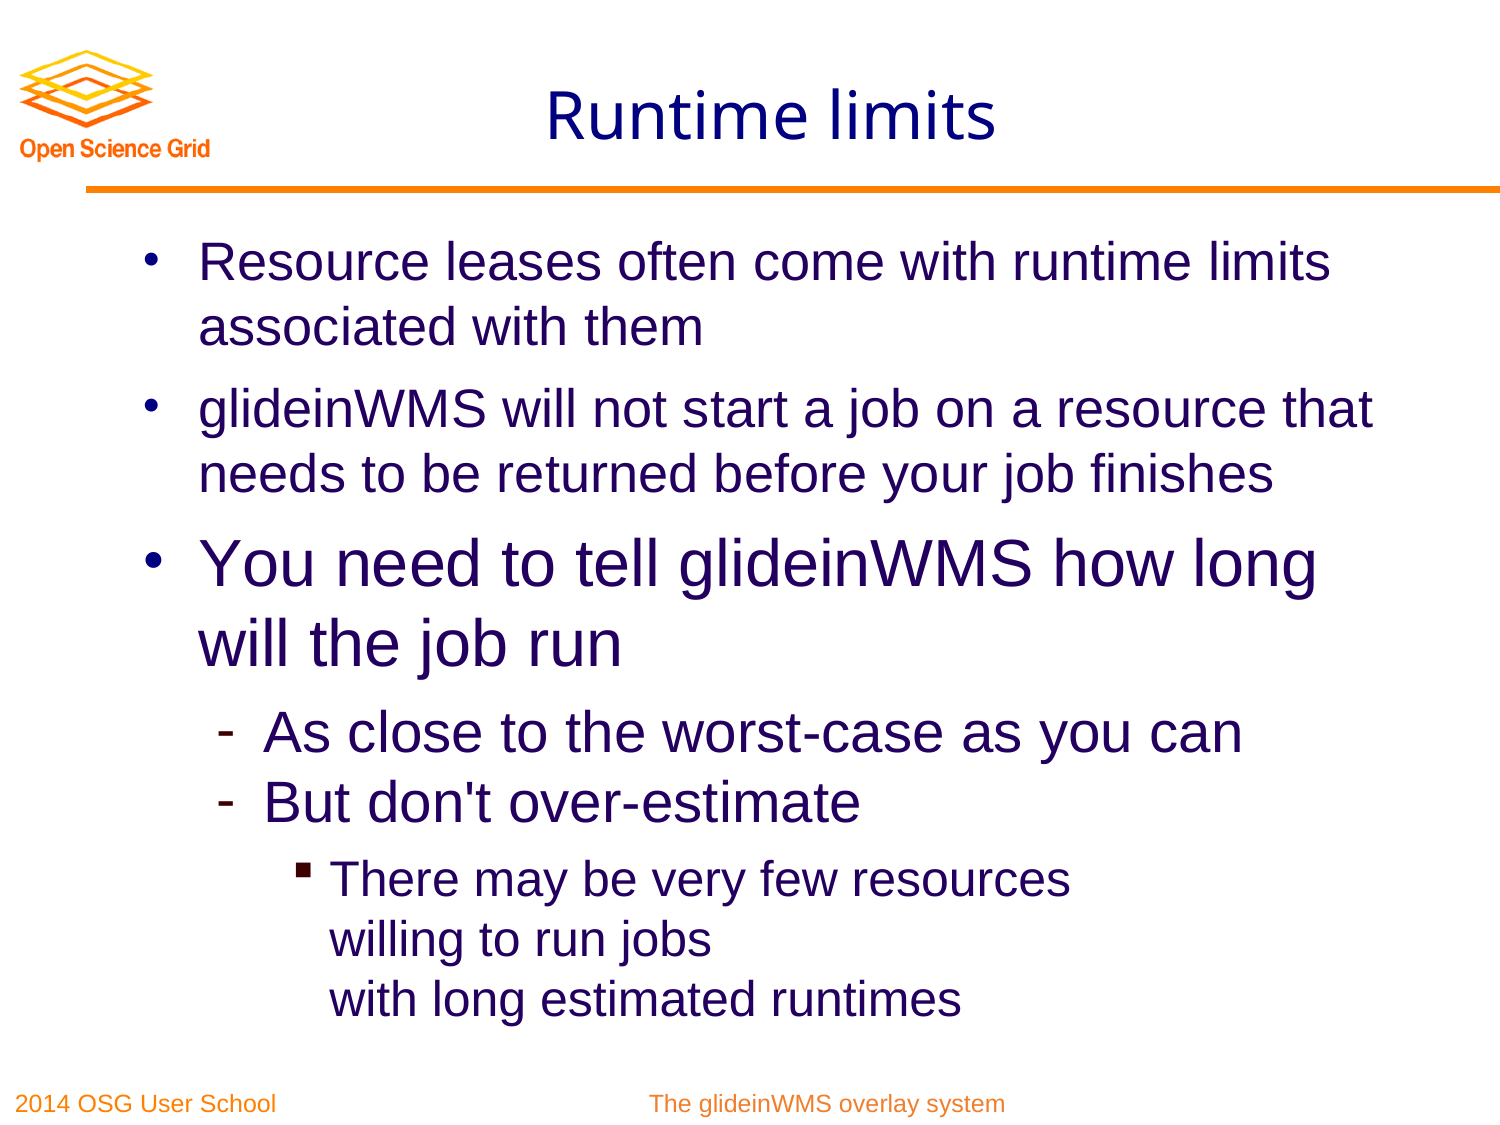

# Runtime limits
Resource leases often come with runtime limits associated with them
glideinWMS will not start a job on a resource that needs to be returned before your job finishes
You need to tell glideinWMS how long will the job run
As close to the worst-case as you can
But don't over-estimate
There may be very few resources
willing to run jobs
with long estimated runtimes